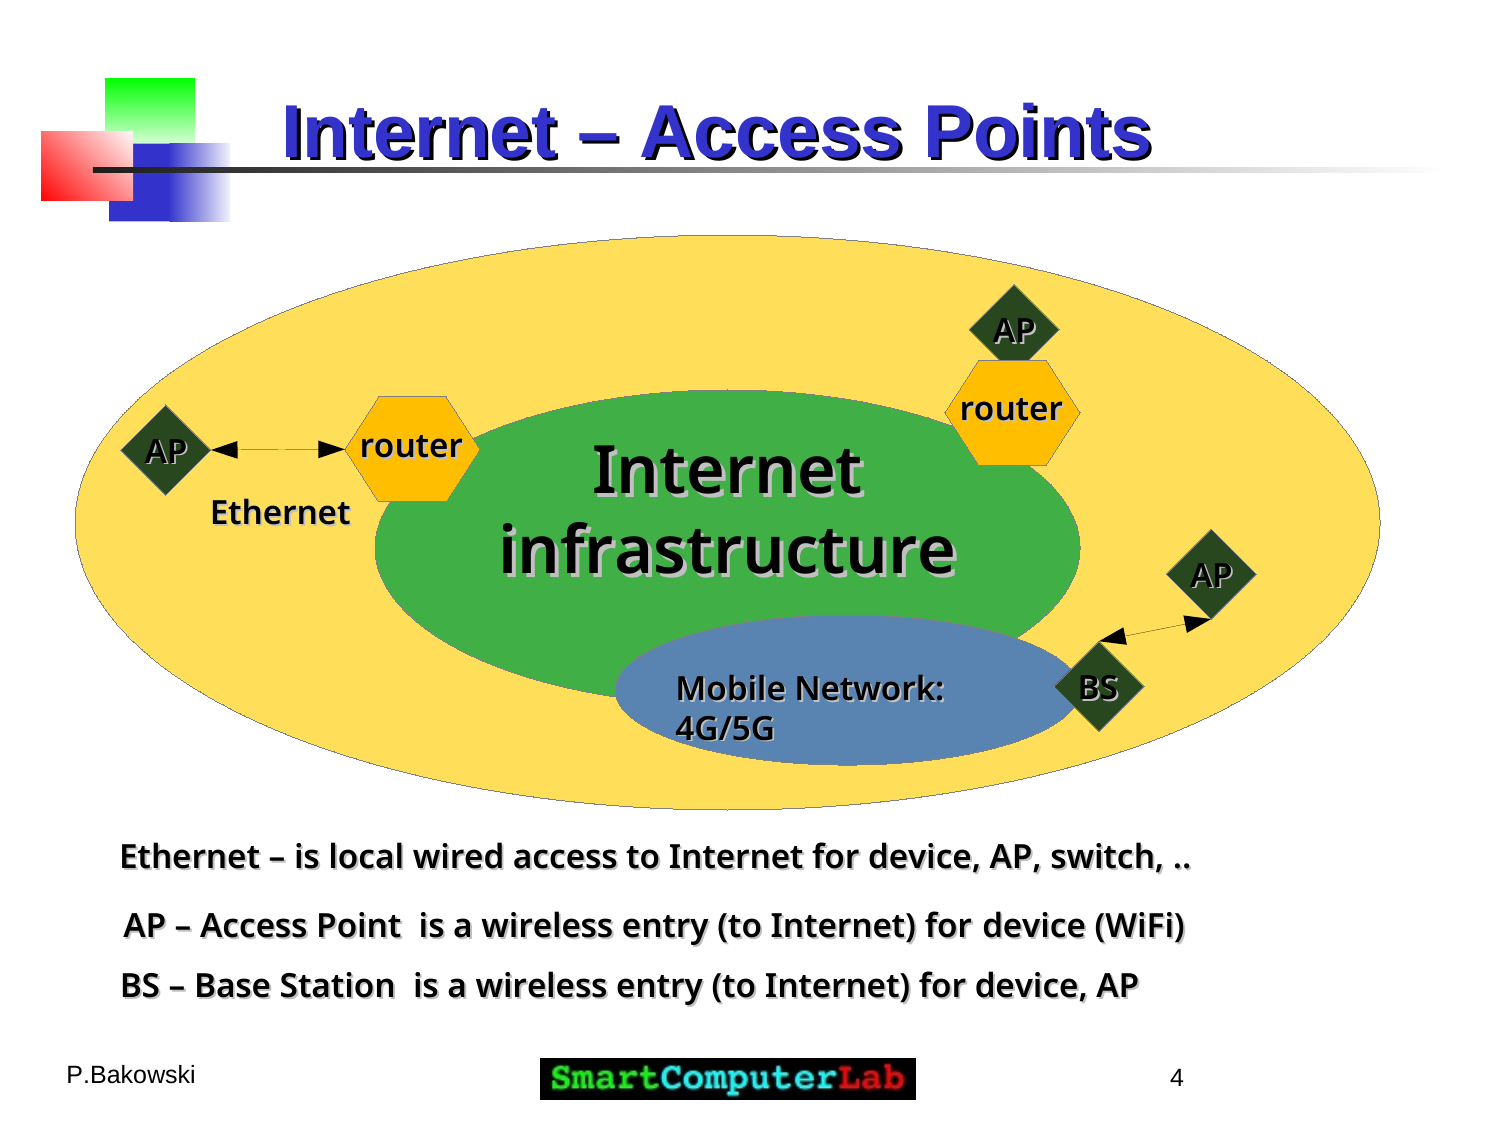

# Internet – Access Points
AP
router
router
AP
Internet
infrastructure
Ethernet
AP
BS
Mobile Network: 4G/5G
Ethernet – is local wired access to Internet for device, AP, switch, ..
AP – Access Point is a wireless entry (to Internet) for device (WiFi)
BS – Base Station is a wireless entry (to Internet) for device, AP
4